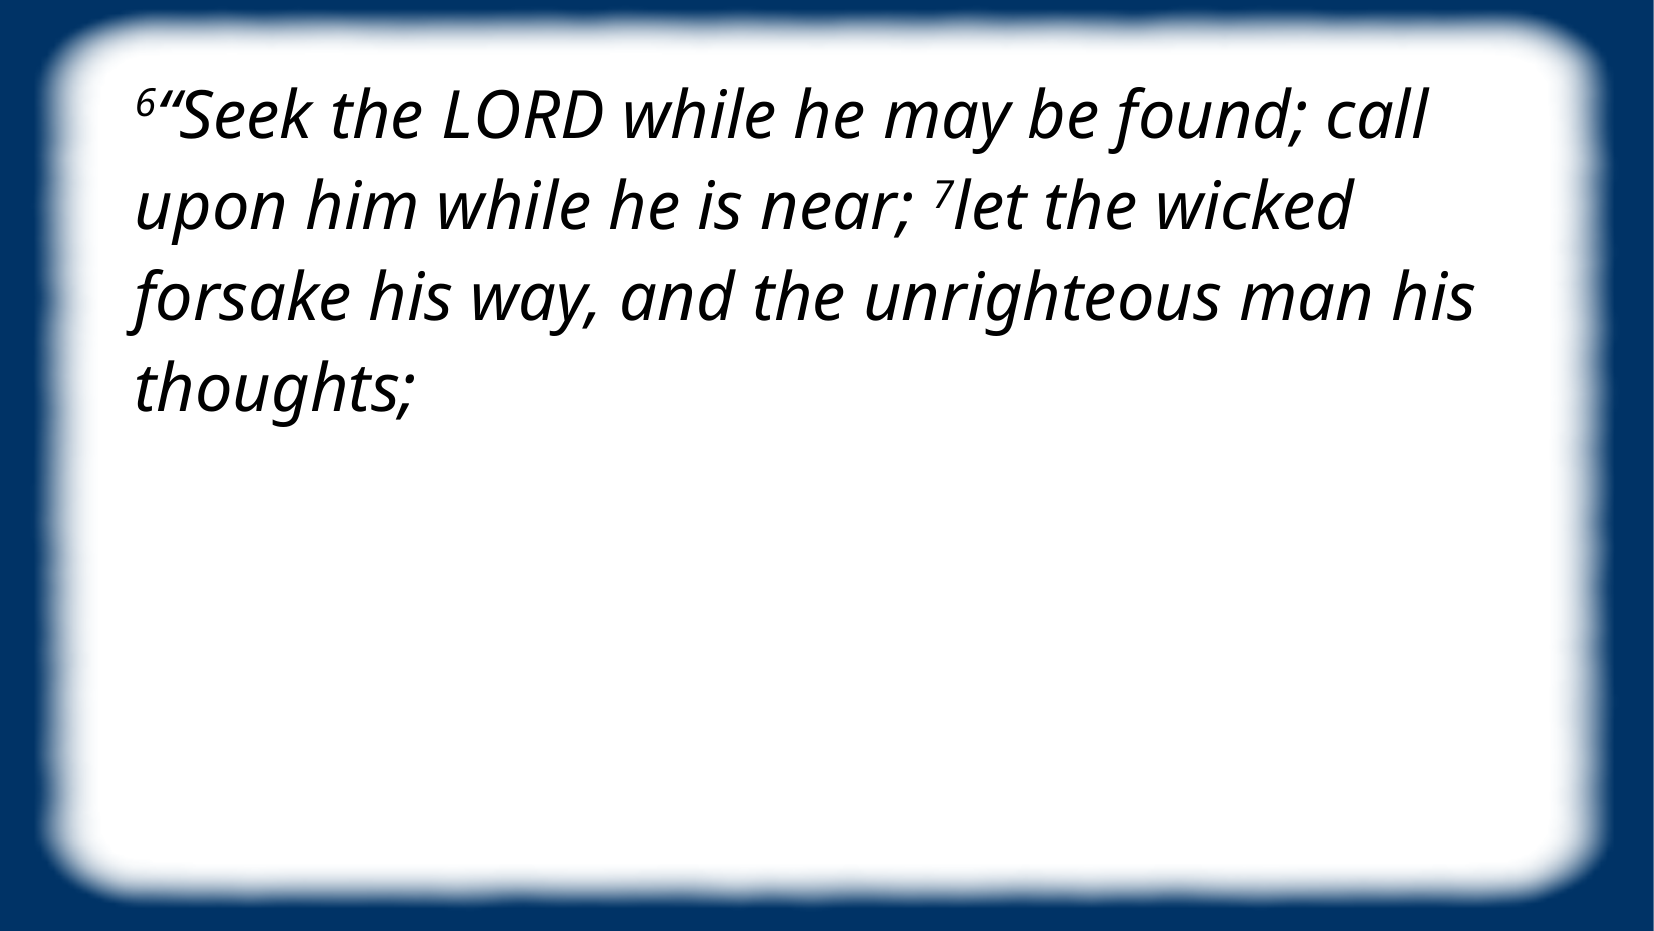

6“Seek the LORD while he may be found; call upon him while he is near; 7let the wicked forsake his way, and the unrighteous man his thoughts;